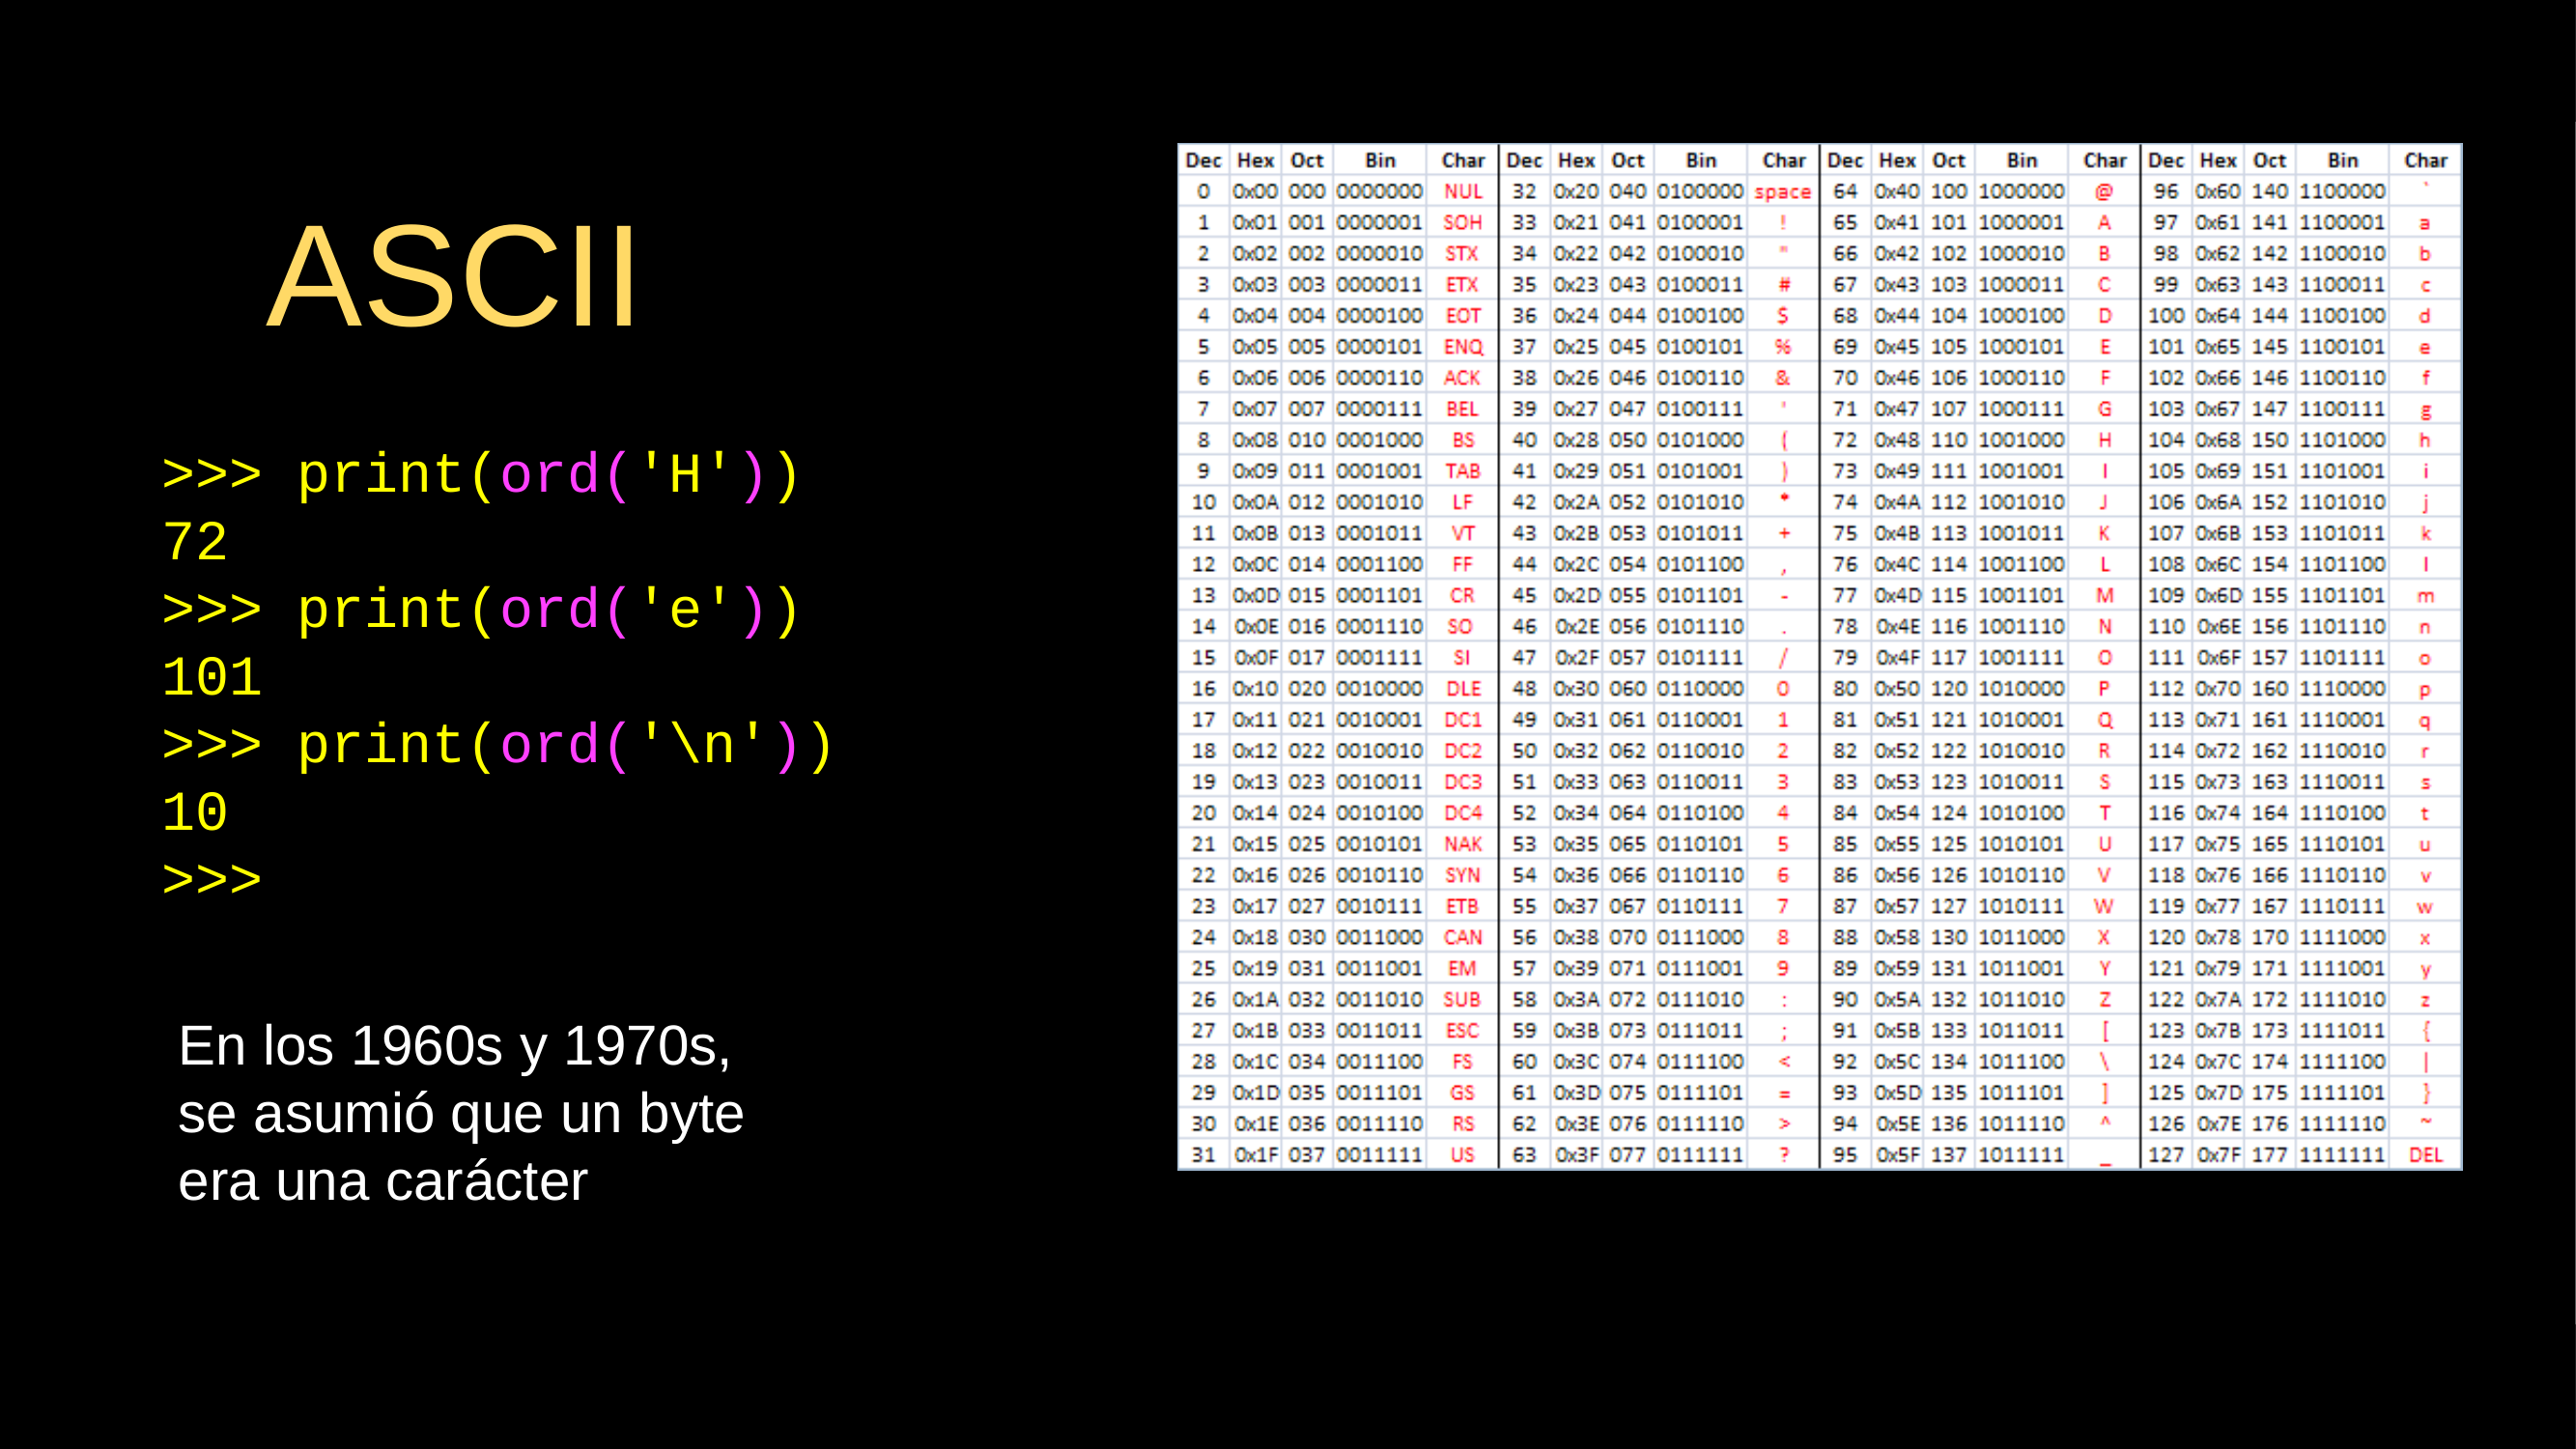

# ASCII
>>> print(ord('H'))
72
>>> print(ord('e'))
101
>>> print(ord('\n'))
10
>>>
En los 1960s y 1970s, se asumió que un byte era una carácter